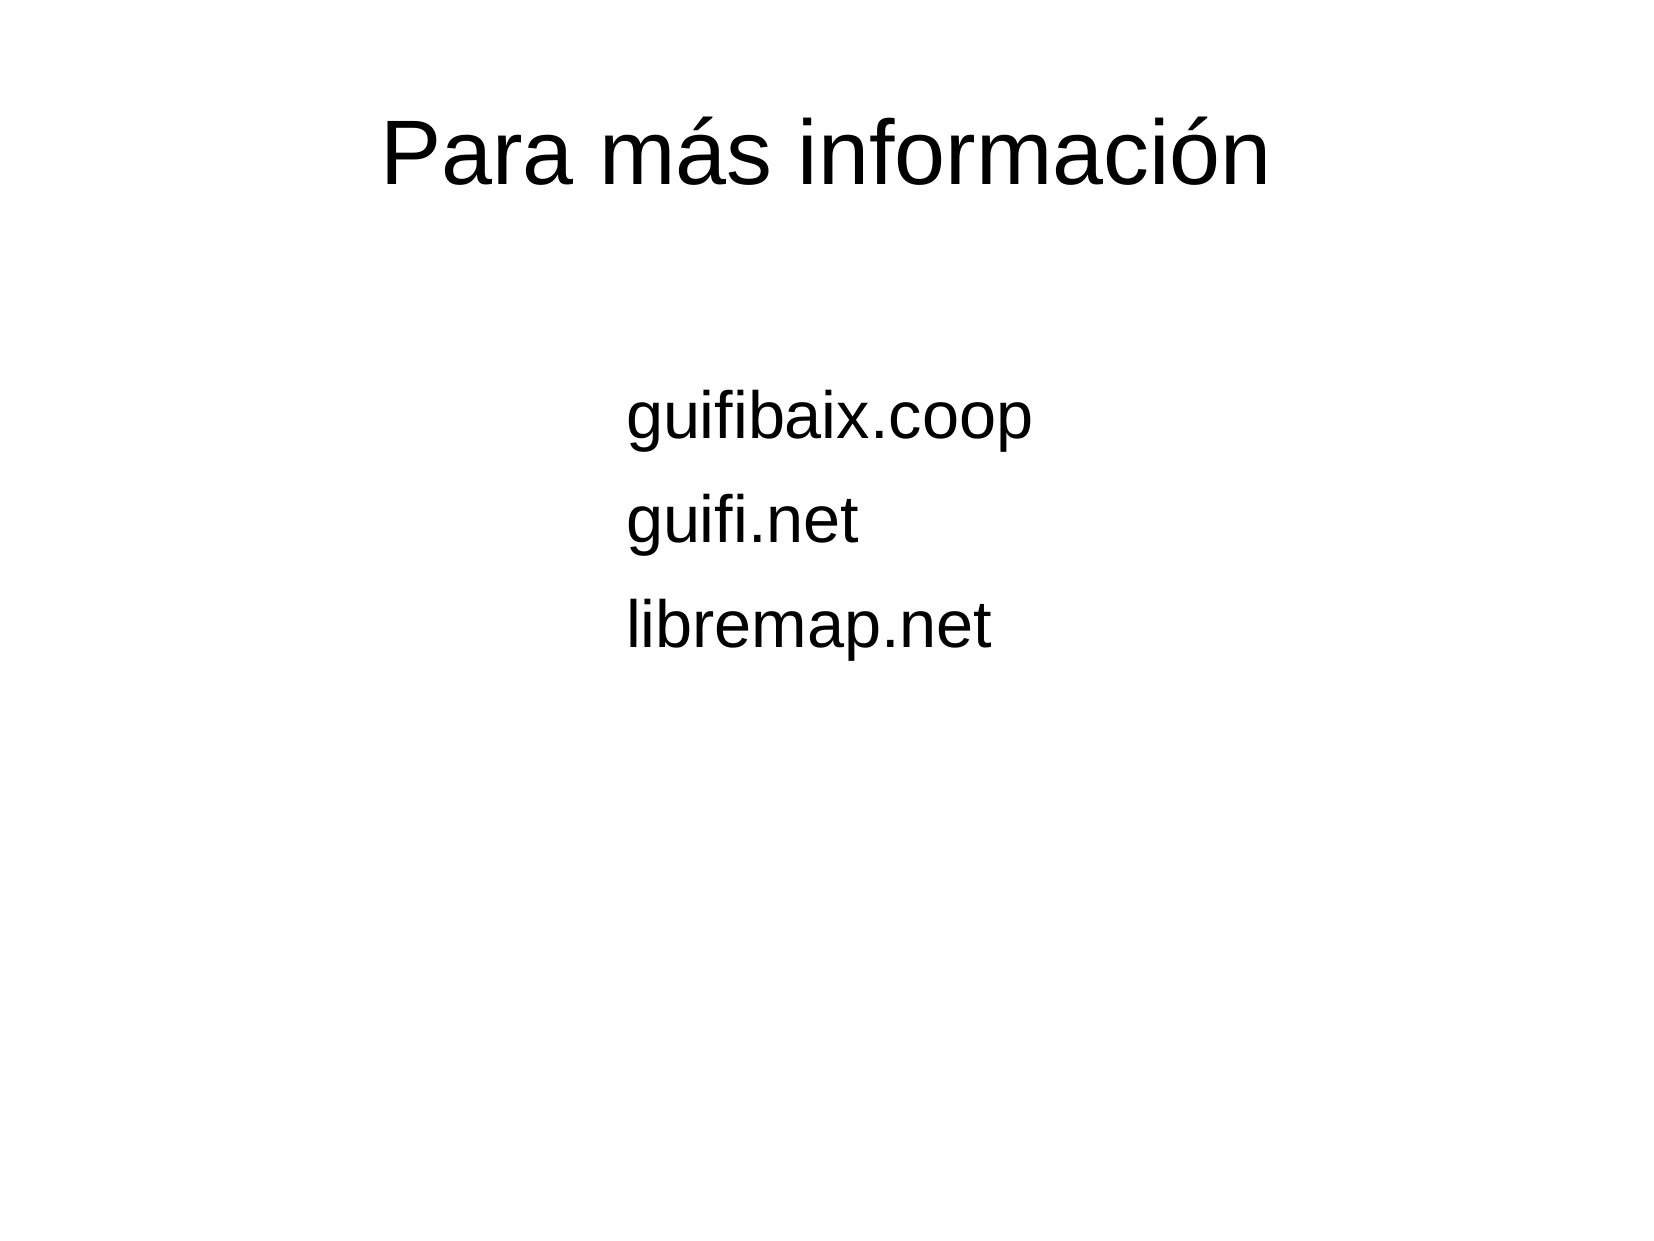

# Para más información
guifibaix.coop
guifi.net
libremap.net